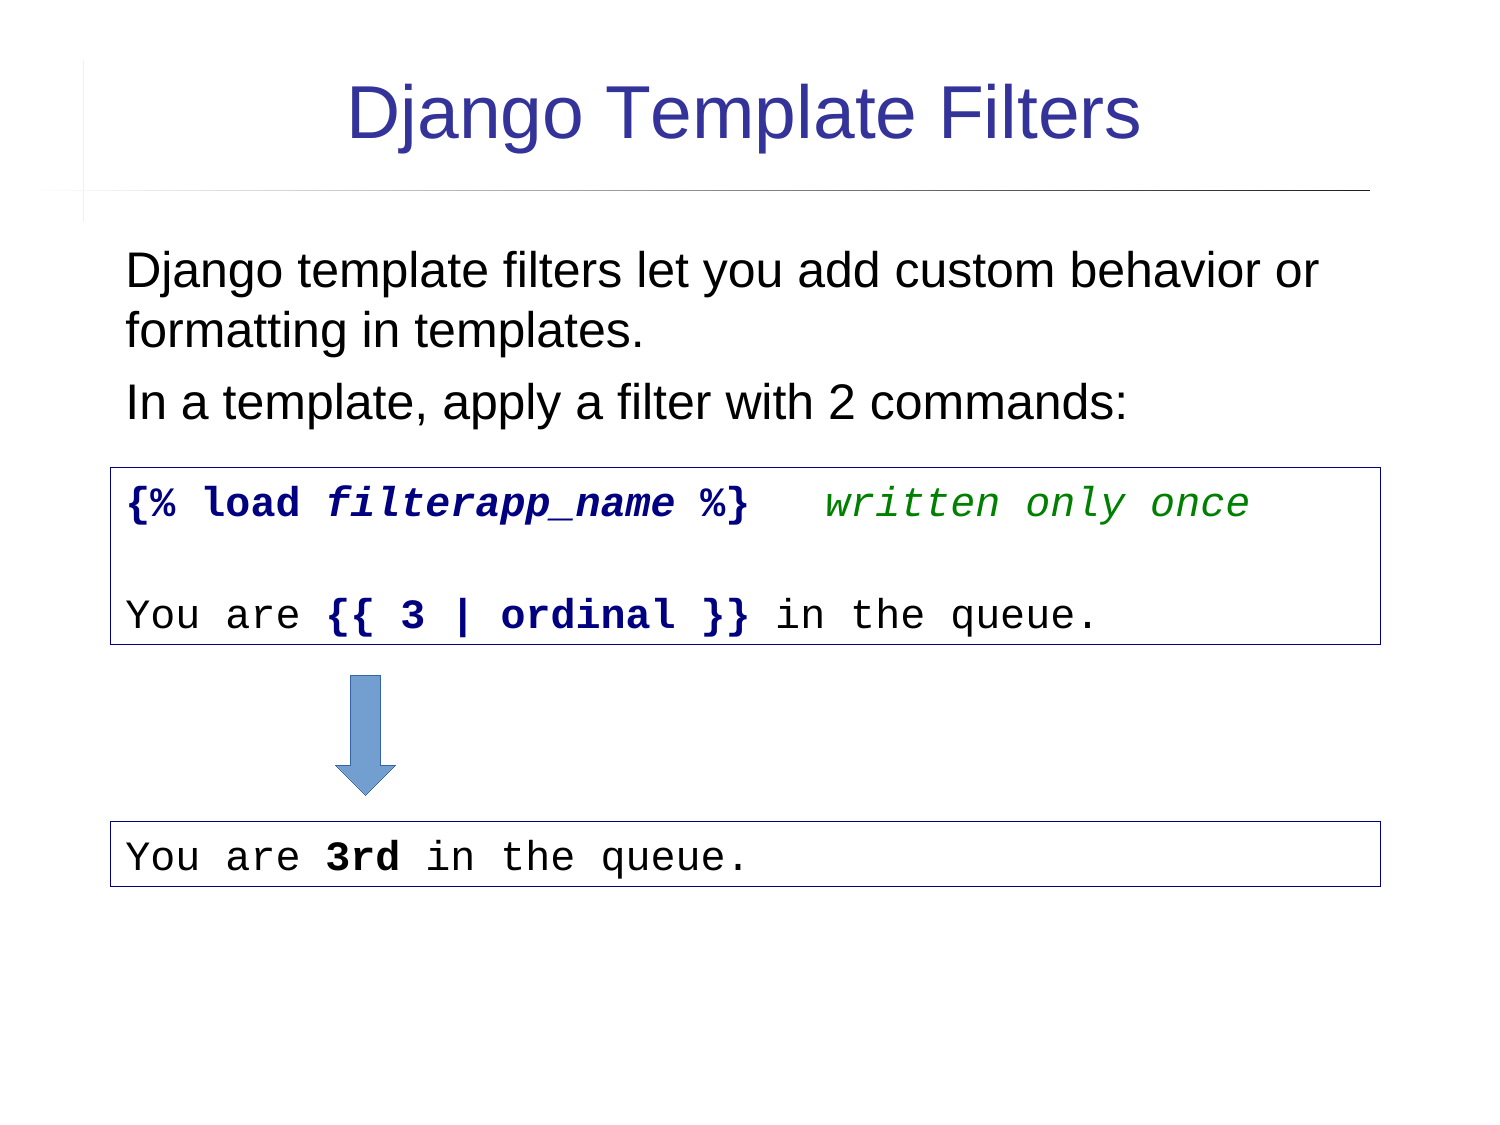

# Django Template Filters
Django template filters let you add custom behavior or formatting in templates.
In a template, apply a filter with 2 commands:
{% load filterapp_name %} written only once
You are {{ 3 | ordinal }} in the queue.
You are 3rd in the queue.